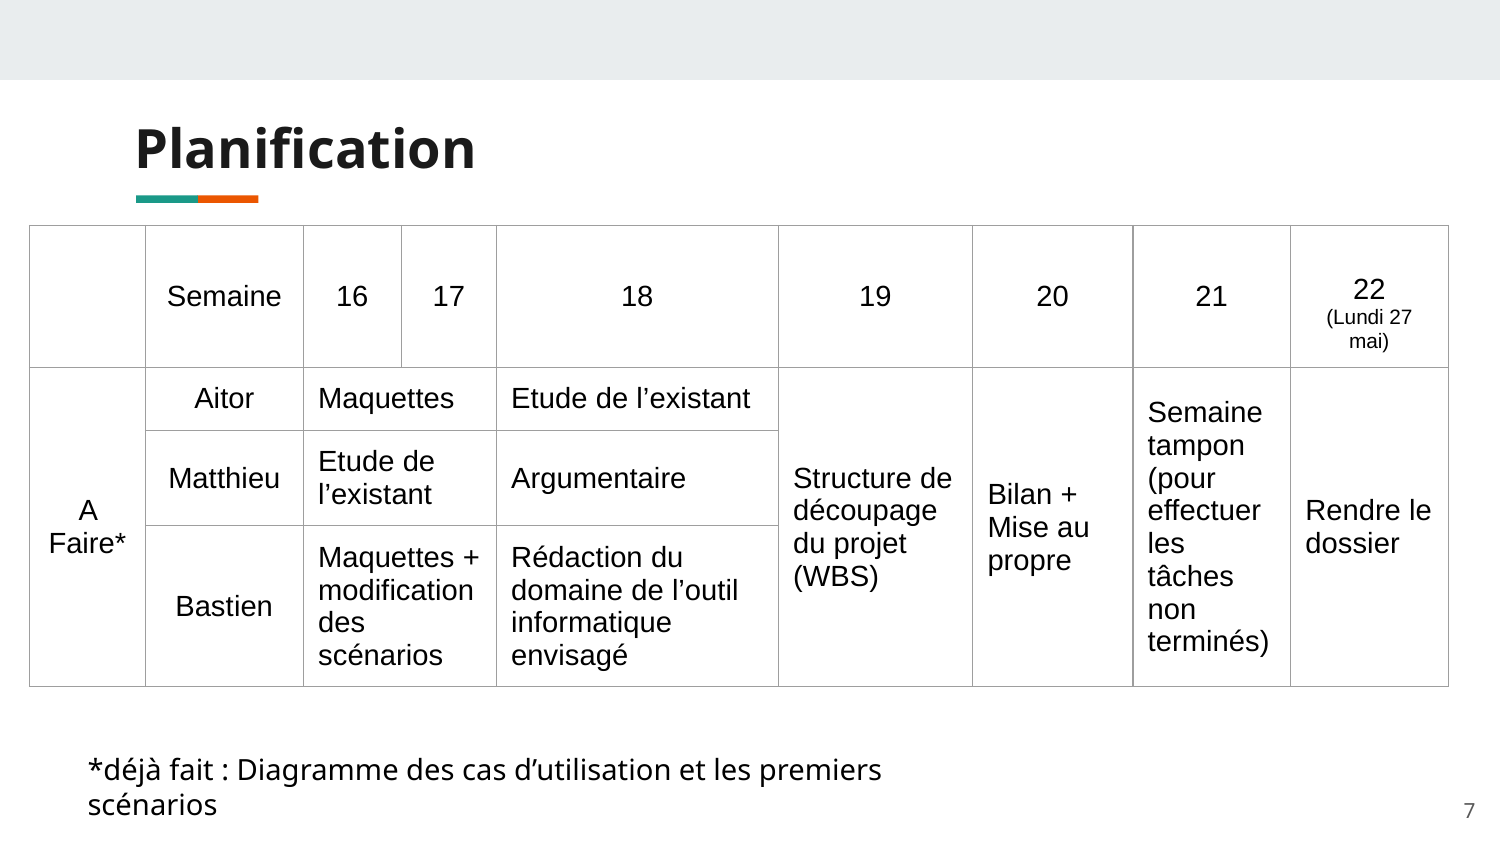

# Planification
| | Semaine | 16 | 17 | 18 | 19 | 20 | 21 | 22 (Lundi 27 mai) |
| --- | --- | --- | --- | --- | --- | --- | --- | --- |
| A Faire\* | Aitor | Maquettes | | Etude de l’existant | Structure de découpage du projet (WBS) | Bilan + Mise au propre | Semaine tampon (pour effectuer les tâches non terminés) | Rendre le dossier |
| | Matthieu | Etude de l’existant | | Argumentaire | | | | |
| | Bastien | Maquettes + modification des scénarios | | Rédaction du domaine de l’outil informatique envisagé | | | | |
*déjà fait : Diagramme des cas d’utilisation et les premiers scénarios